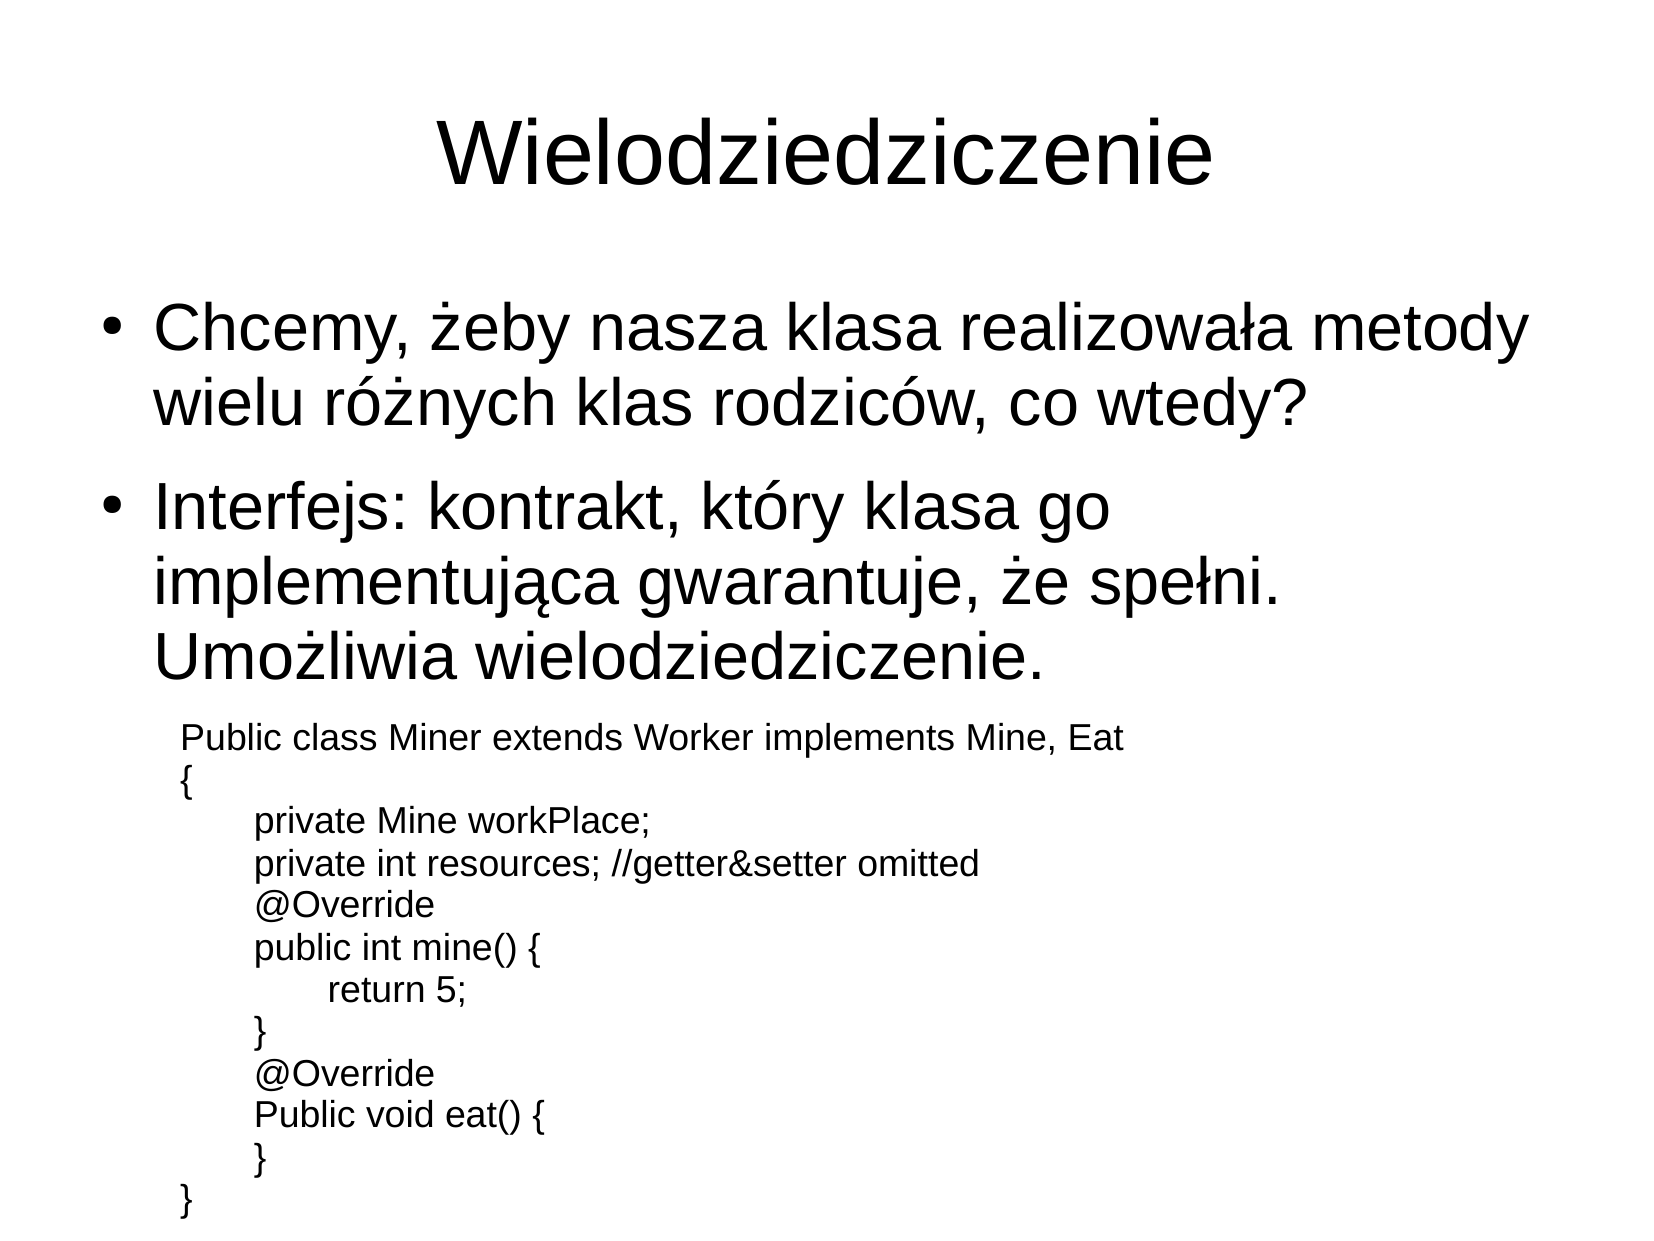

# Wielodziedziczenie
Chcemy, żeby nasza klasa realizowała metody wielu różnych klas rodziców, co wtedy?
Interfejs: kontrakt, który klasa go implementująca gwarantuje, że spełni. Umożliwia wielodziedziczenie.
Public class Miner extends Worker implements Mine, Eat {
	private Mine workPlace;
	private int resources; //getter&setter omitted
	@Override
	public int mine() {
		return 5;
	}
	@Override
	Public void eat() {
	}
}